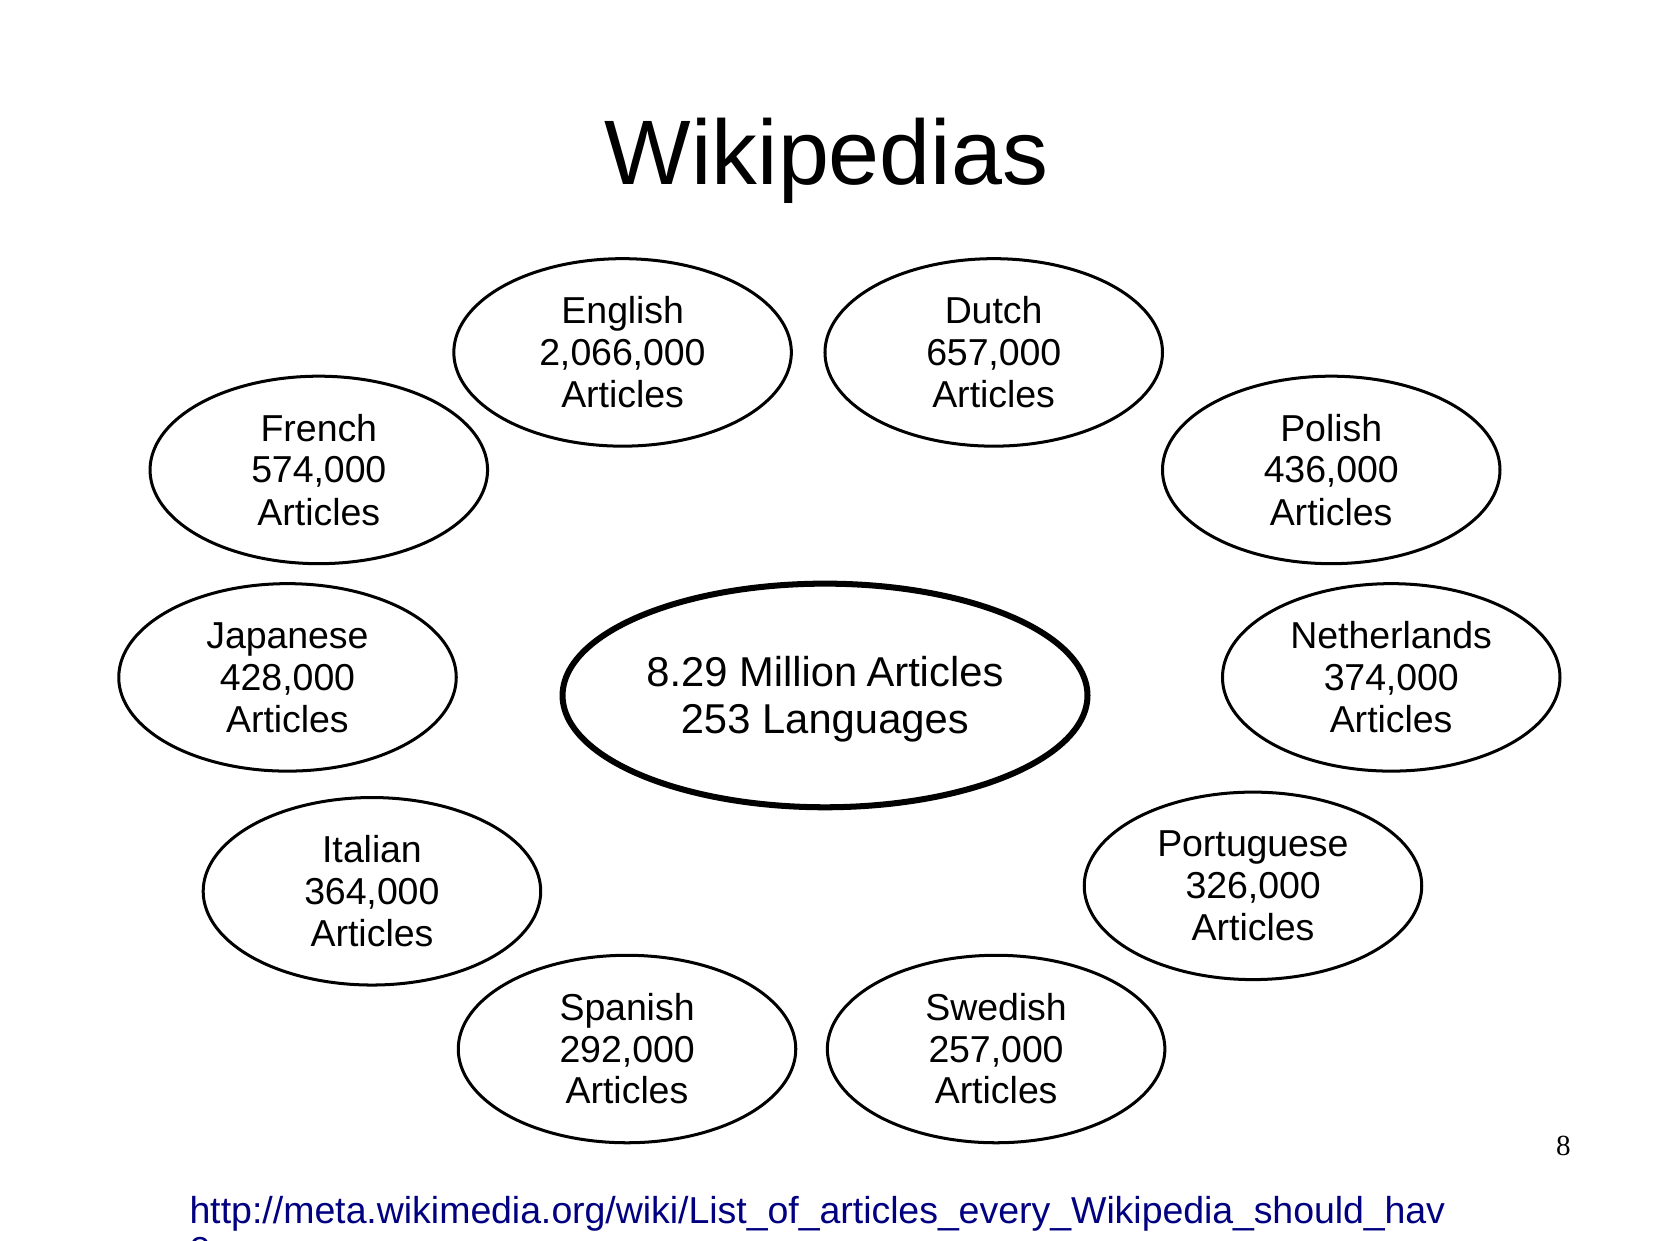

# Wikipedias
English
2,066,000
Articles
Dutch
657,000
Articles
French
574,000
Articles
Polish
436,000
Articles
Japanese
428,000
Articles
8.29 Million Articles
253 Languages
Netherlands
374,000
Articles
Portuguese
326,000
Articles
Italian
364,000
Articles
Spanish
292,000
Articles
Swedish
257,000
Articles
8
http://meta.wikimedia.org/wiki/List_of_articles_every_Wikipedia_should_have